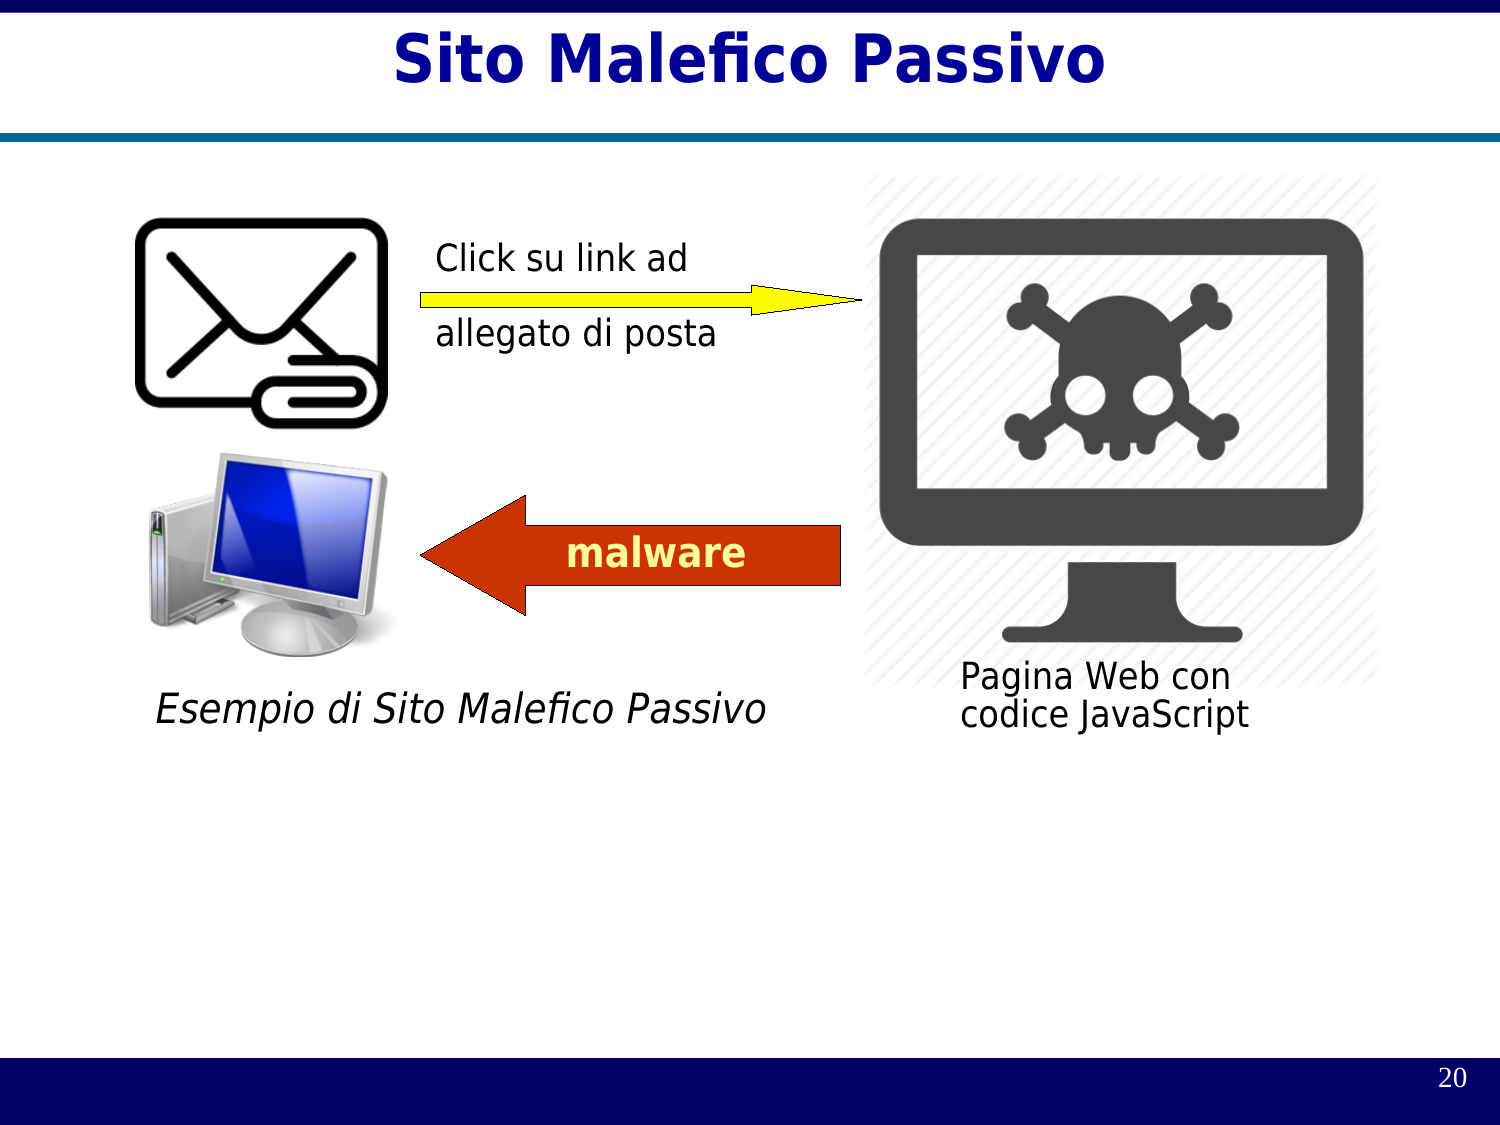

# Sito Malefico Passivo
Click su link ad
allegato di posta
malware
Pagina Web con
codice JavaScript
Esempio di Sito Malefico Passivo